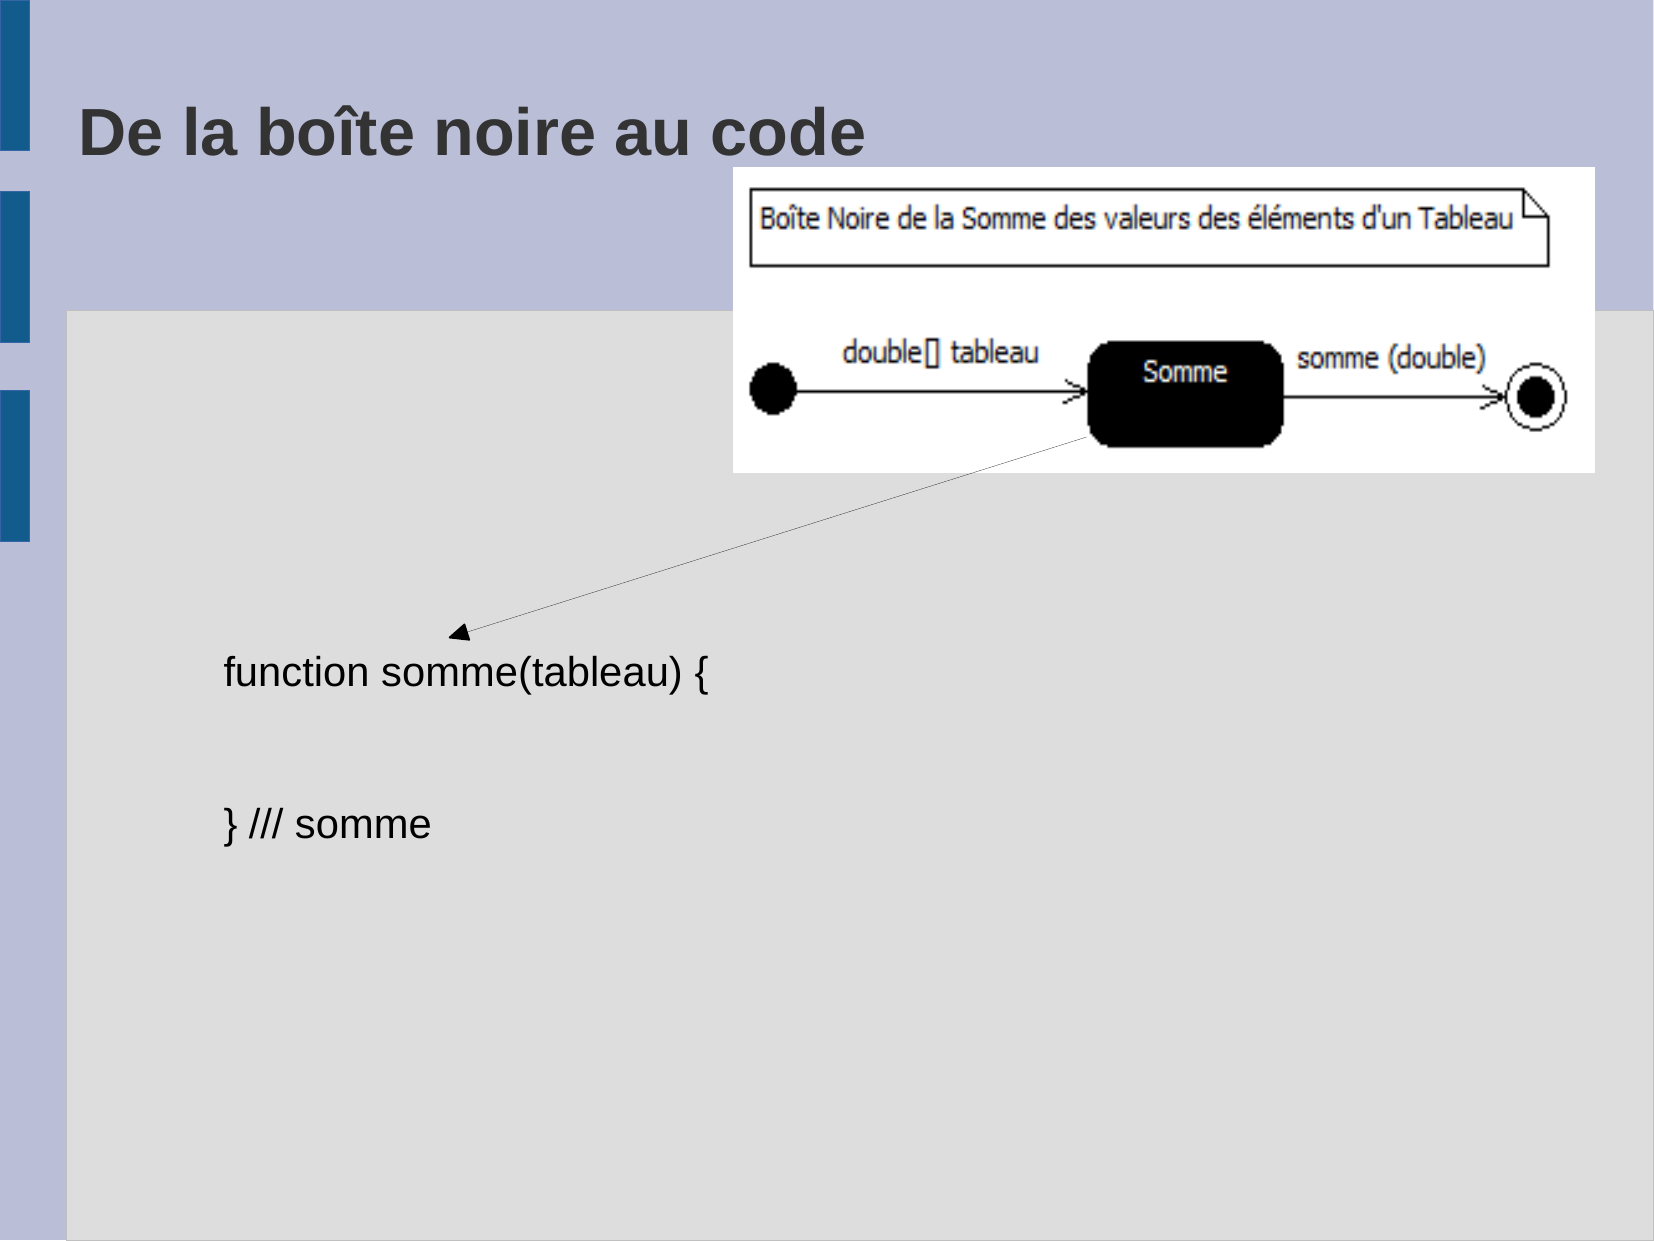

# De la boîte noire au code
function somme(tableau) {
} /// somme